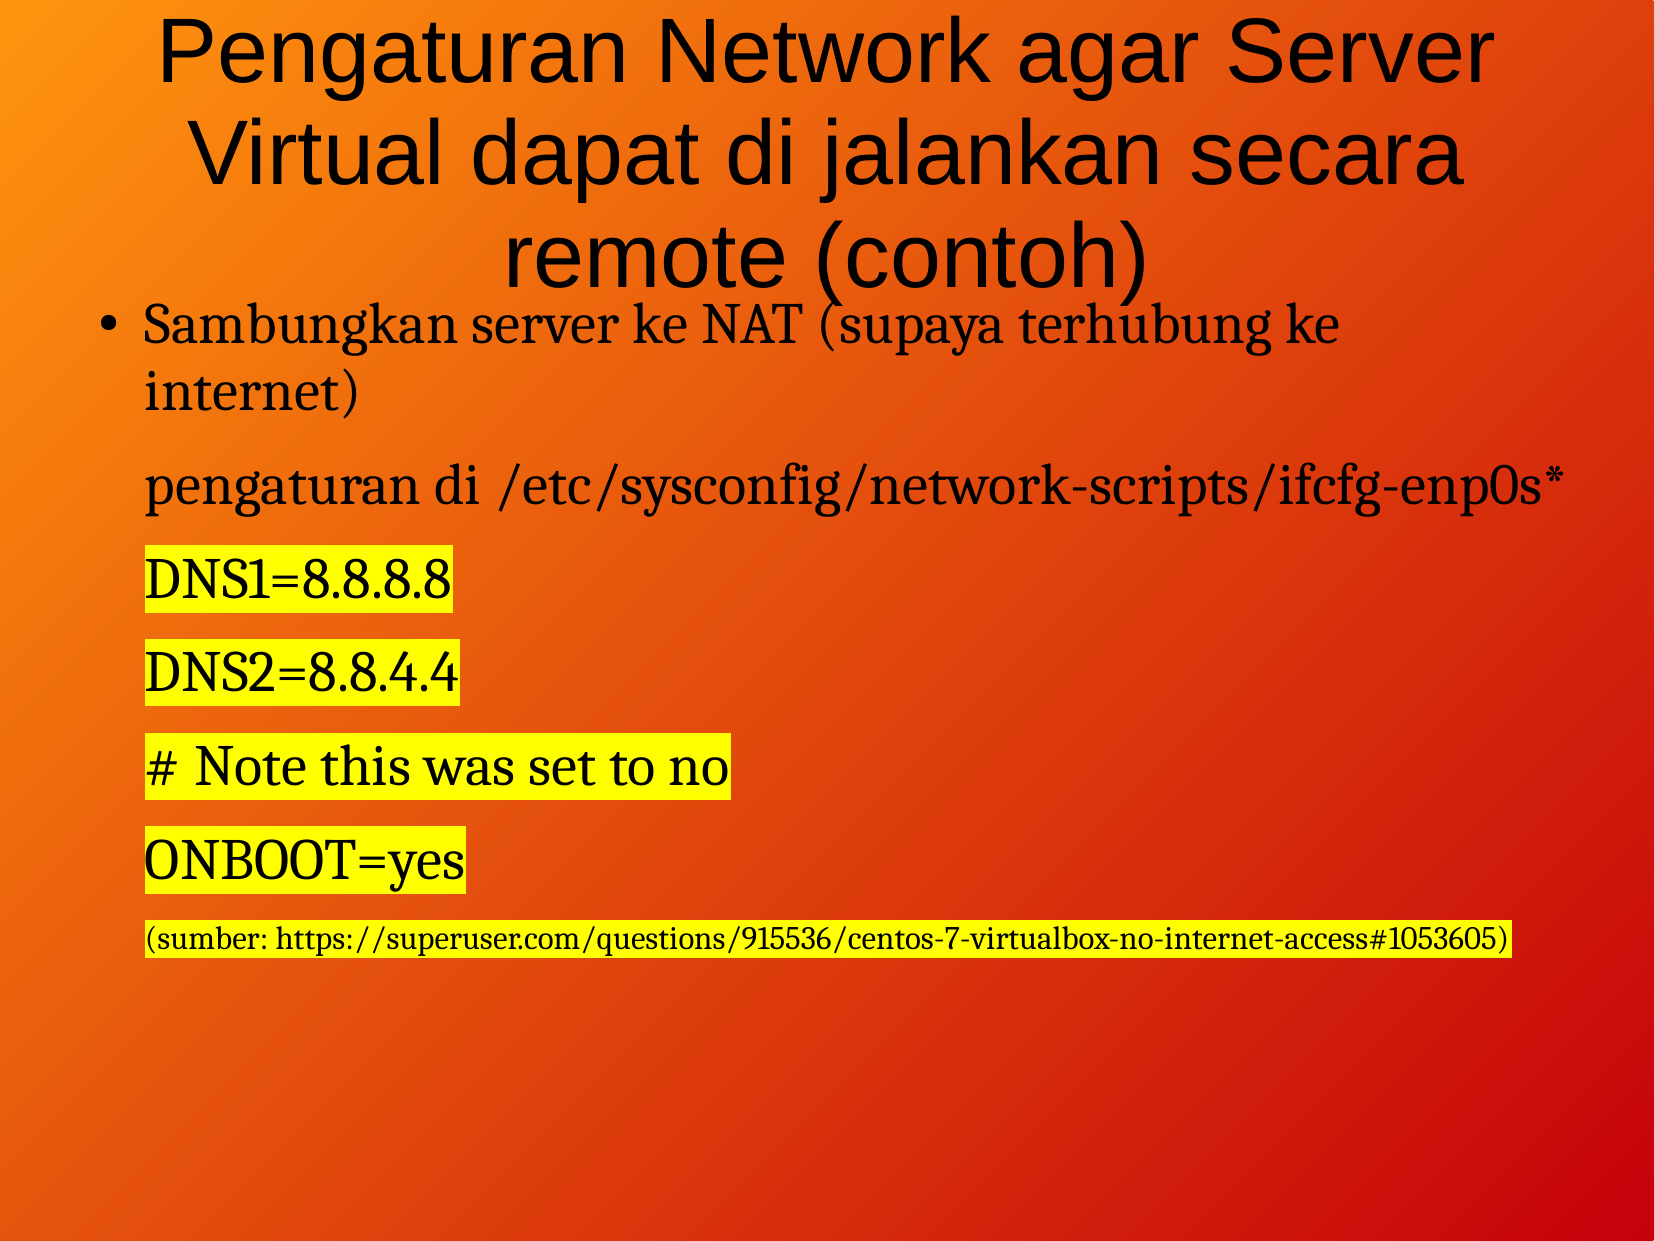

# Pengaturan Network agar Server Virtual dapat di jalankan secara remote (contoh)
Sambungkan server ke NAT (supaya terhubung ke internet)
pengaturan di /etc/sysconfig/network-scripts/ifcfg-enp0s*
DNS1=8.8.8.8
DNS2=8.8.4.4
# Note this was set to no
ONBOOT=yes
(sumber: https://superuser.com/questions/915536/centos-7-virtualbox-no-internet-access#1053605)